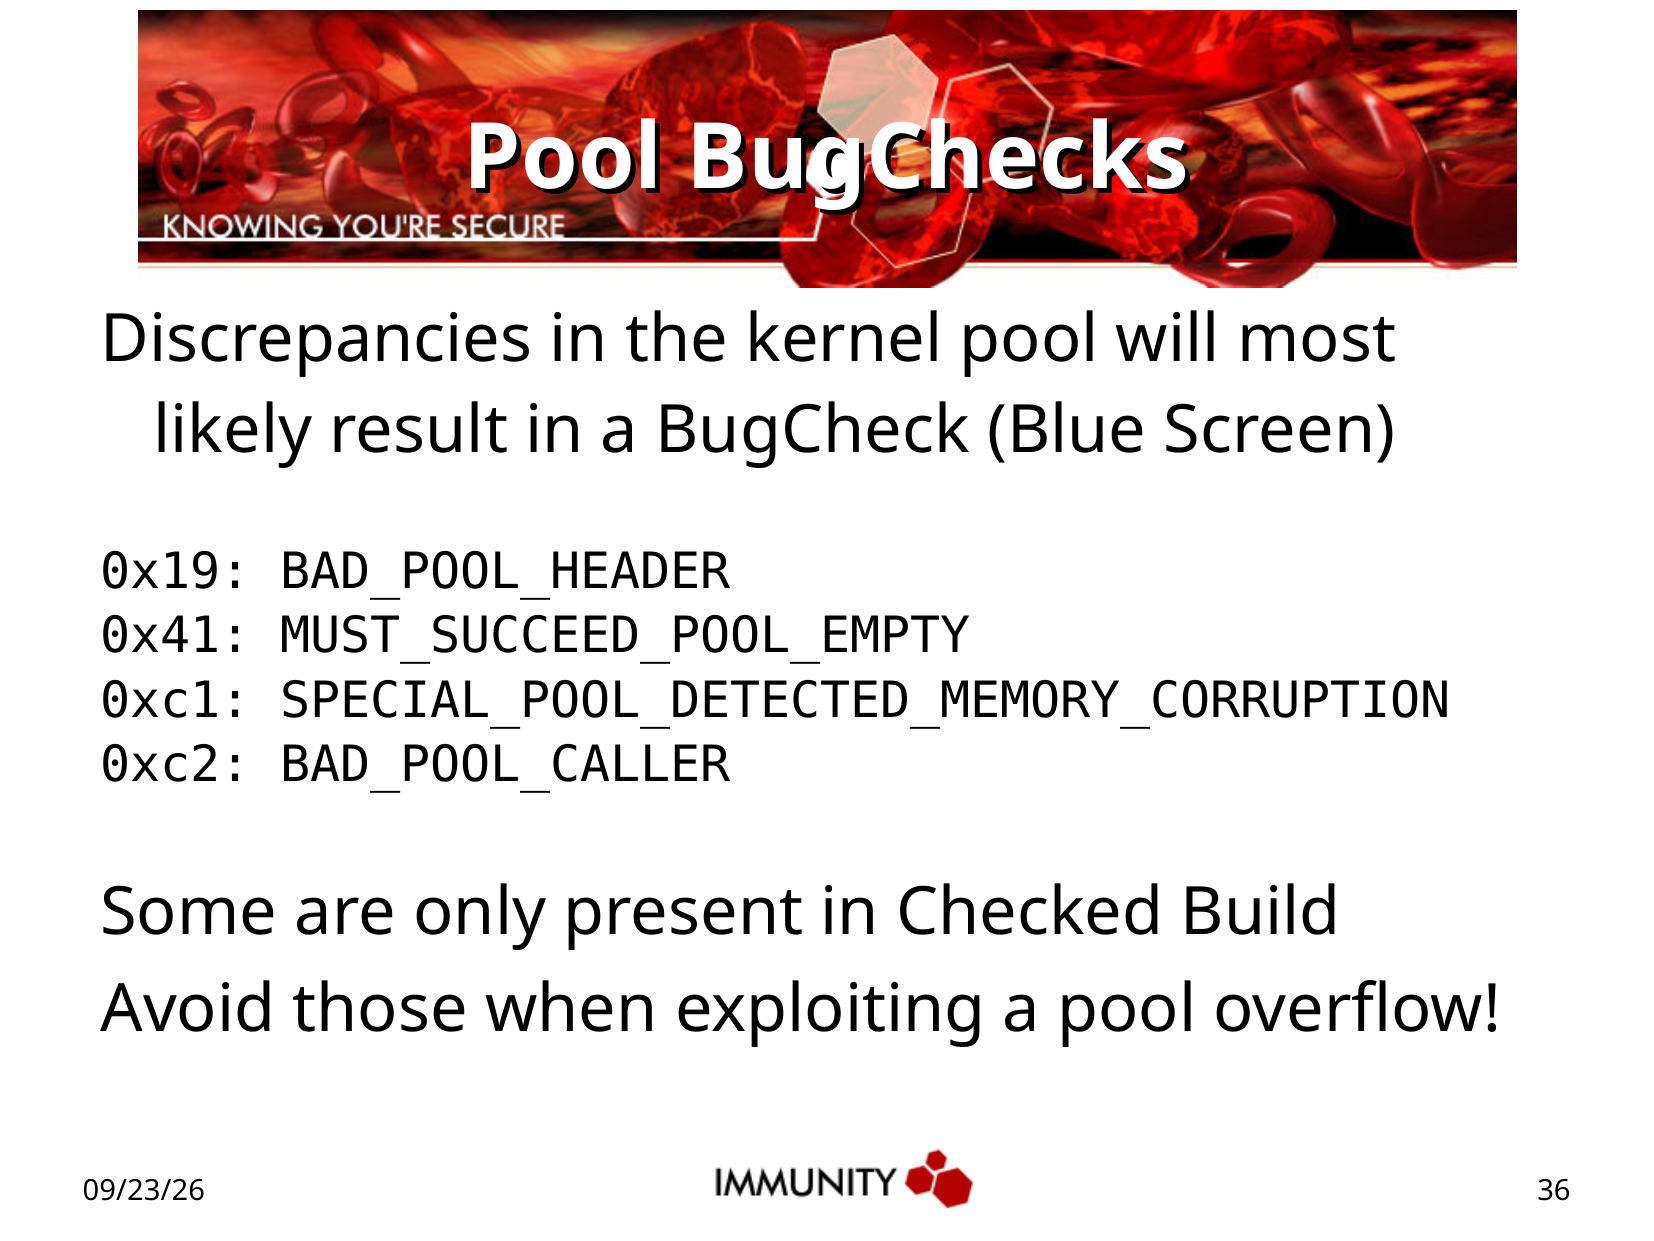

# Pool BugChecks
Discrepancies in the kernel pool will most likely result in a BugCheck (Blue Screen)
0x19: BAD_POOL_HEADER
0x41: MUST_SUCCEED_POOL_EMPTY
0xc1: SPECIAL_POOL_DETECTED_MEMORY_CORRUPTION
0xc2: BAD_POOL_CALLER
Some are only present in Checked Build
Avoid those when exploiting a pool overflow!
36